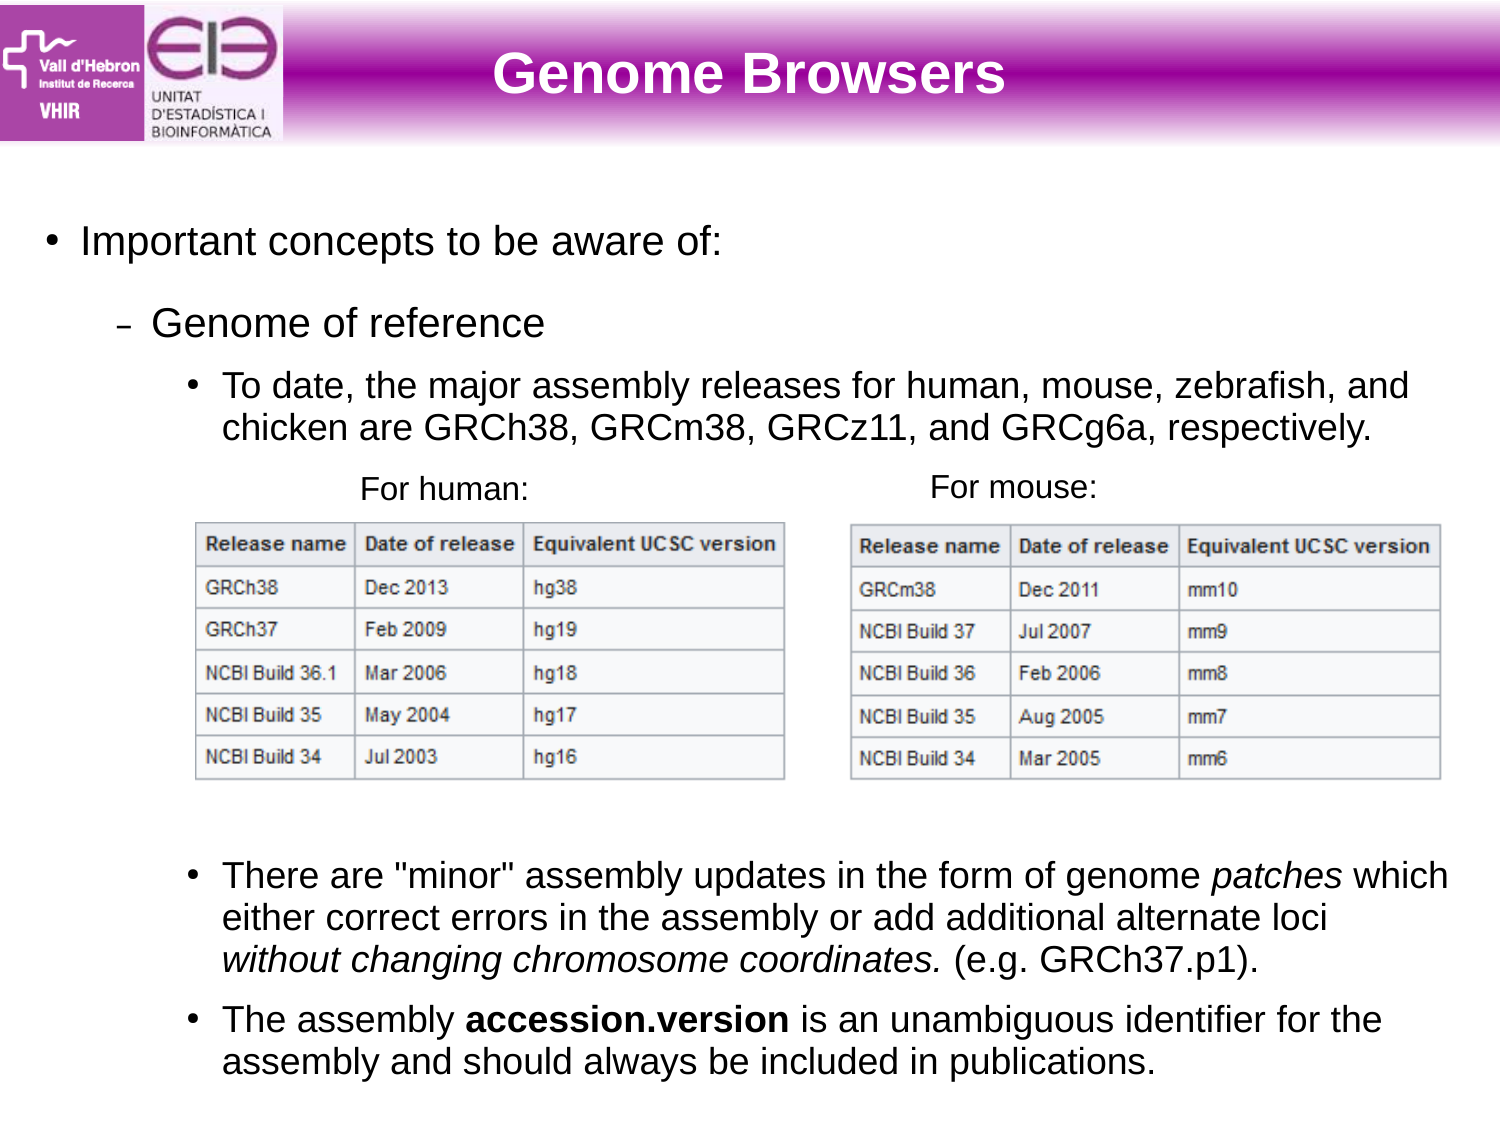

Genome Browsers
Important concepts to be aware of:
Genome of reference
To date, the major assembly releases for human, mouse, zebrafish, and chicken are GRCh38, GRCm38, GRCz11, and GRCg6a, respectively.
There are "minor" assembly updates in the form of genome patches which either correct errors in the assembly or add additional alternate loci without changing chromosome coordinates. (e.g. GRCh37.p1).
The assembly accession.version is an unambiguous identifier for the assembly and should always be included in publications.
For mouse:
For human: